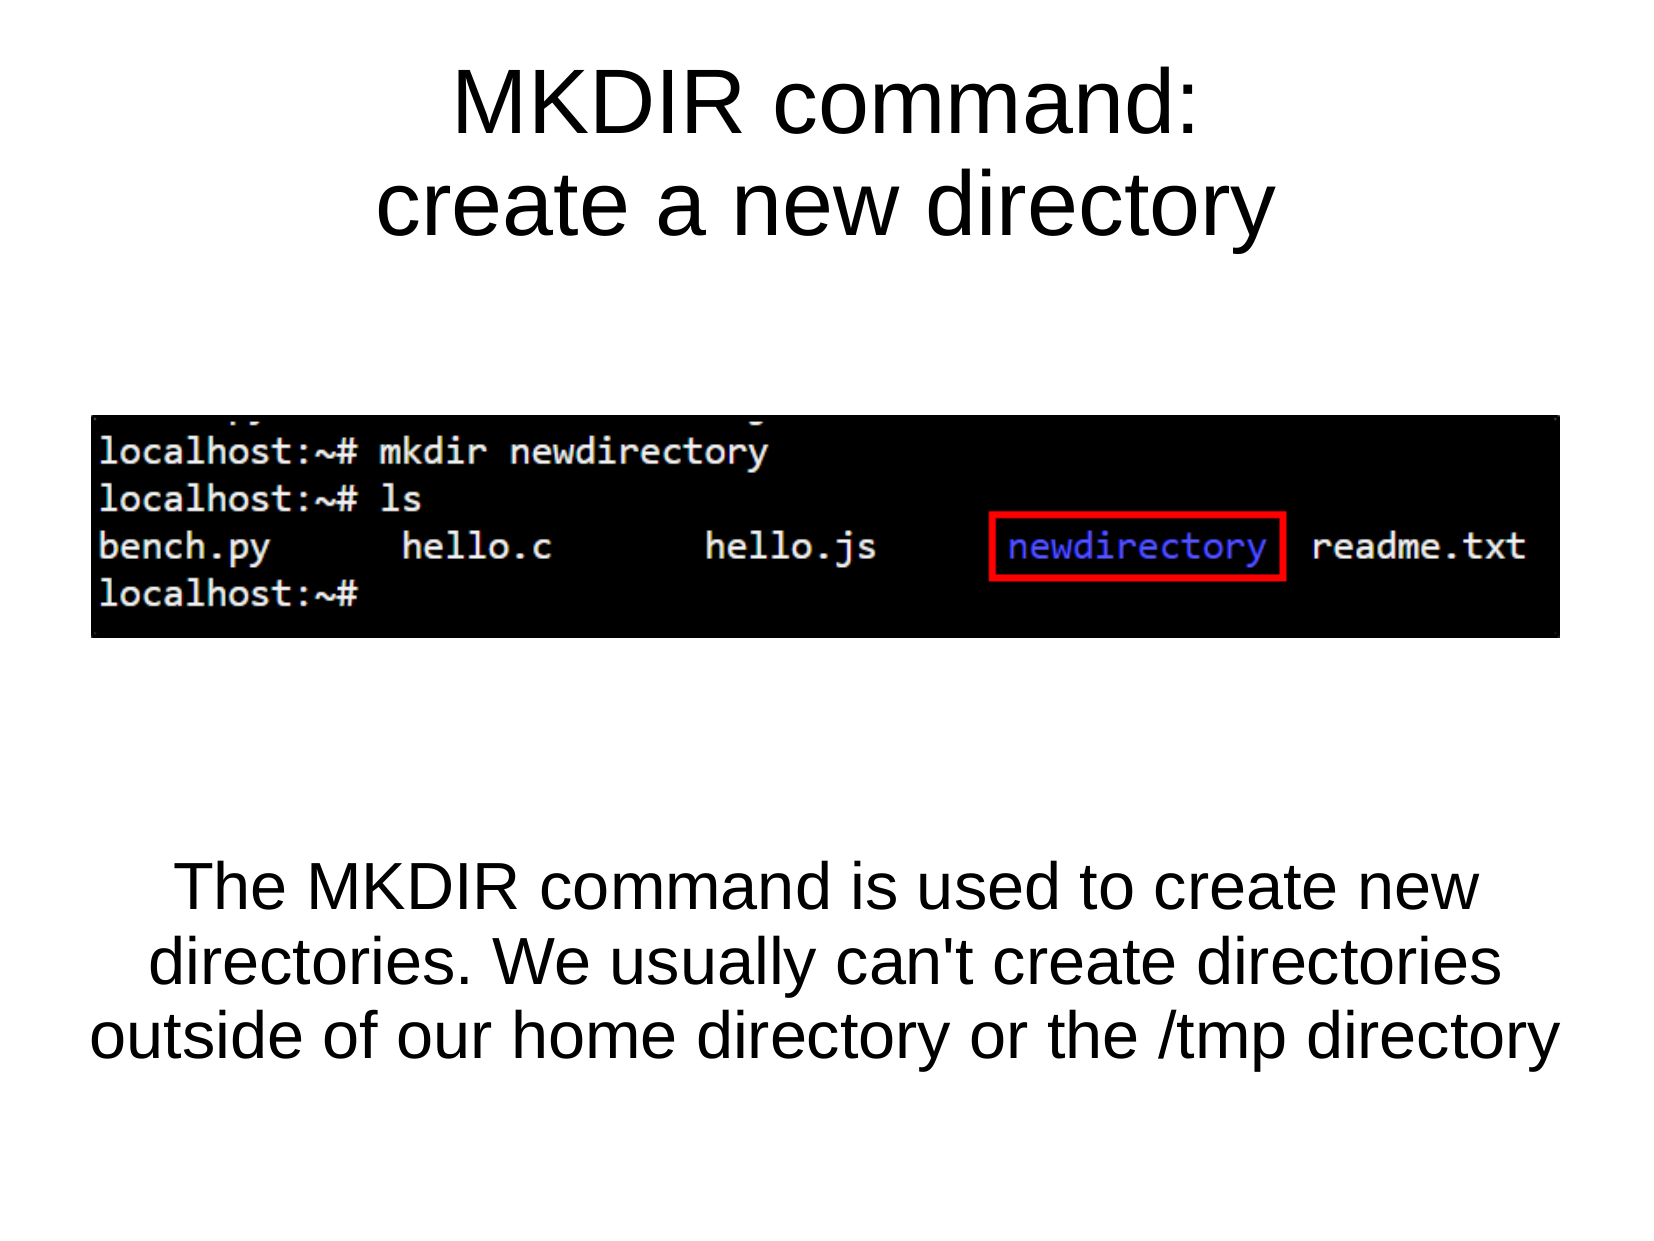

MKDIR command:
create a new directory
# The MKDIR command is used to create new directories. We usually can't create directories outside of our home directory or the /tmp directory